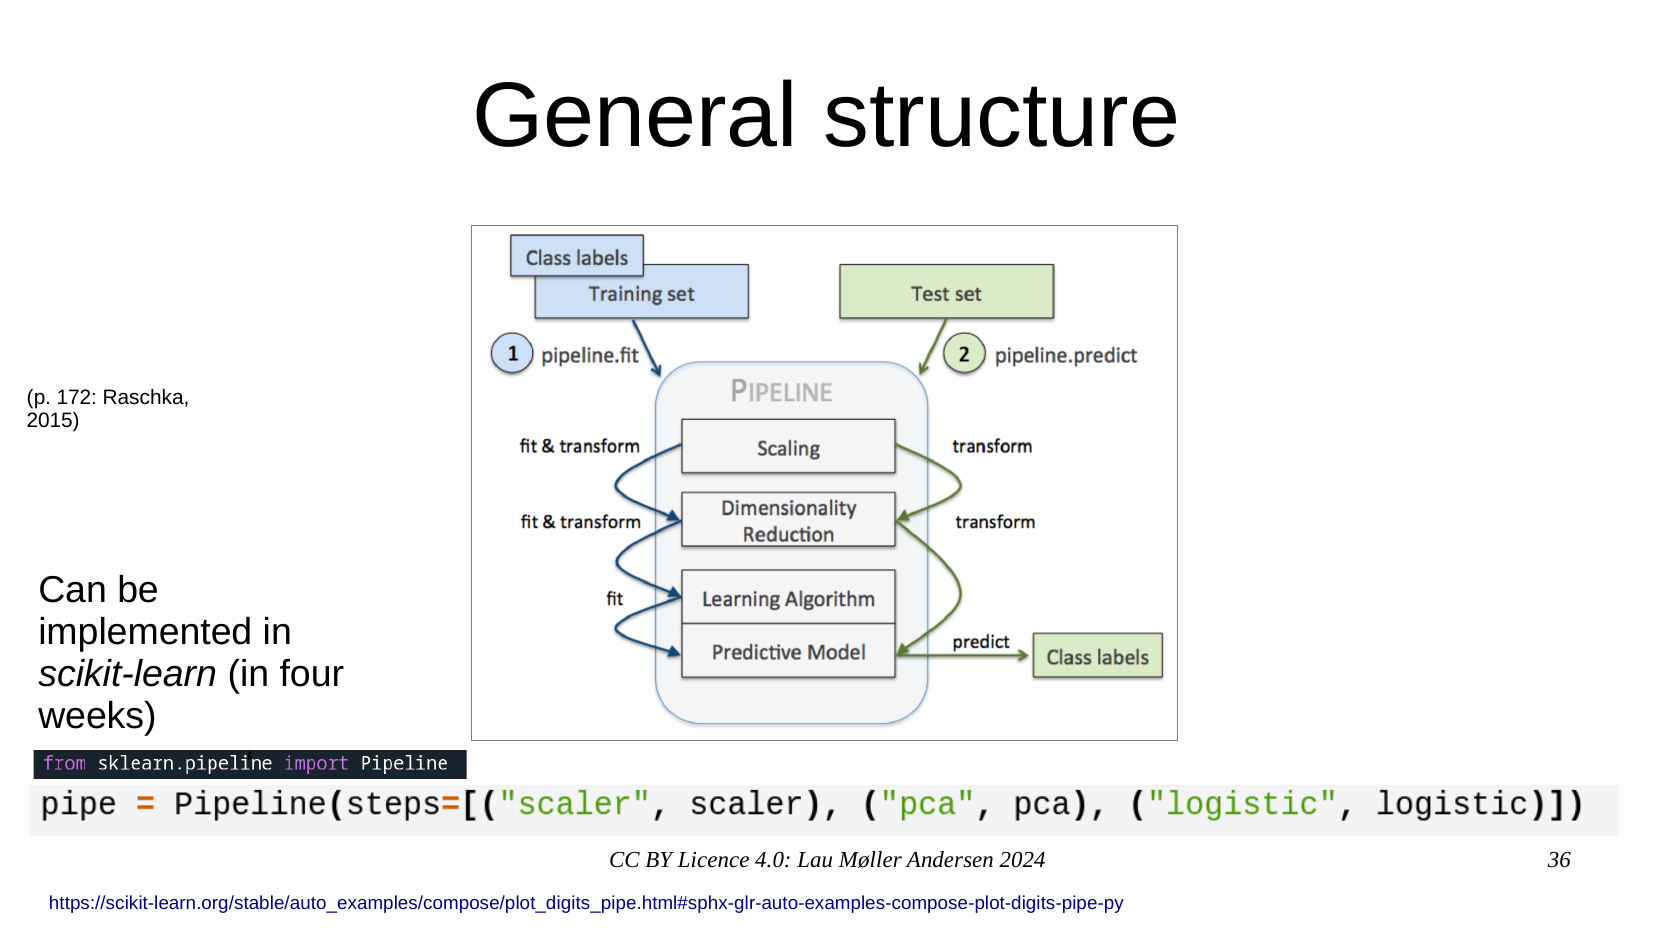

# General structure
(p. 172: Raschka, 2015)
Can be implemented in scikit-learn (in four weeks)
‘
CC BY Licence 4.0: Lau Møller Andersen 2024
36
https://scikit-learn.org/stable/auto_examples/compose/plot_digits_pipe.html#sphx-glr-auto-examples-compose-plot-digits-pipe-py